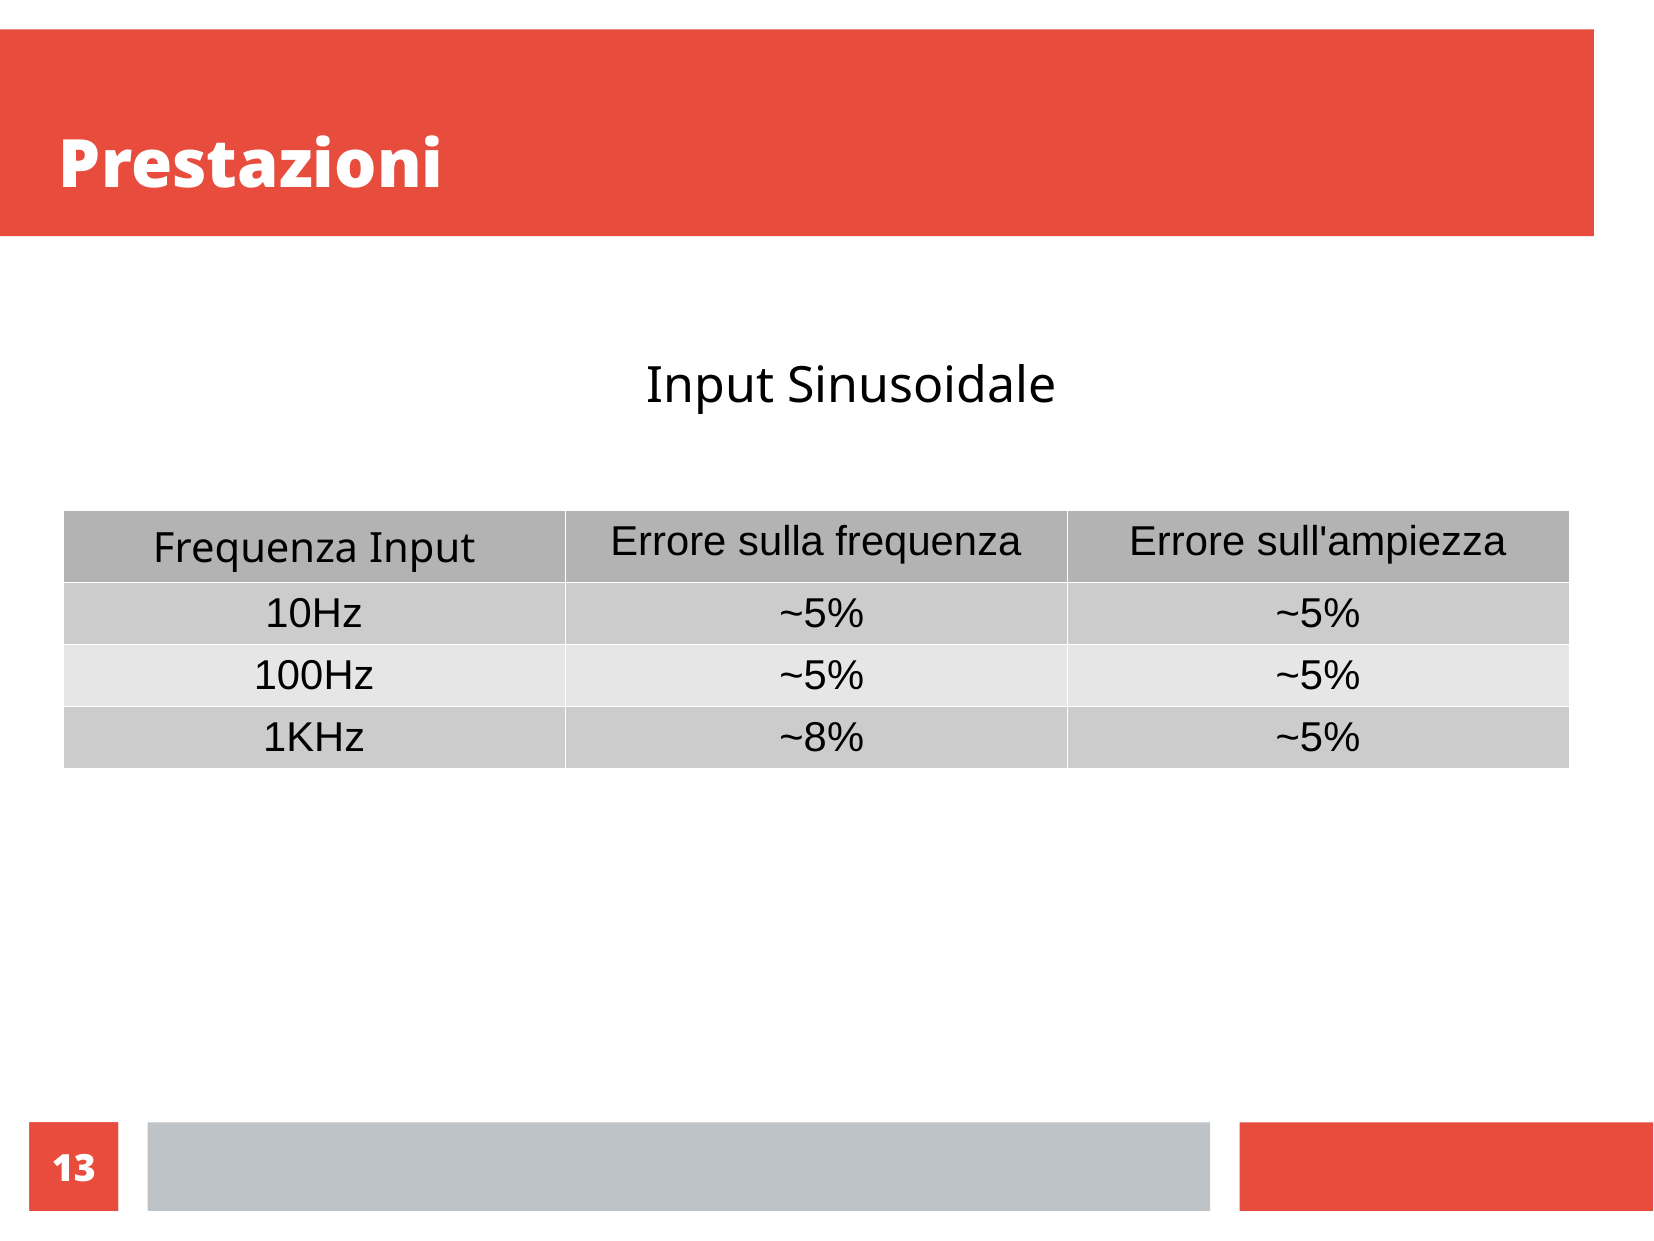

# Prestazioni
Input Sinusoidale
| Frequenza Input | Errore sulla frequenza | Errore sull'ampiezza |
| --- | --- | --- |
| 10Hz | ~5% | ~5% |
| 100Hz | ~5% | ~5% |
| 1KHz | ~8% | ~5% |
13